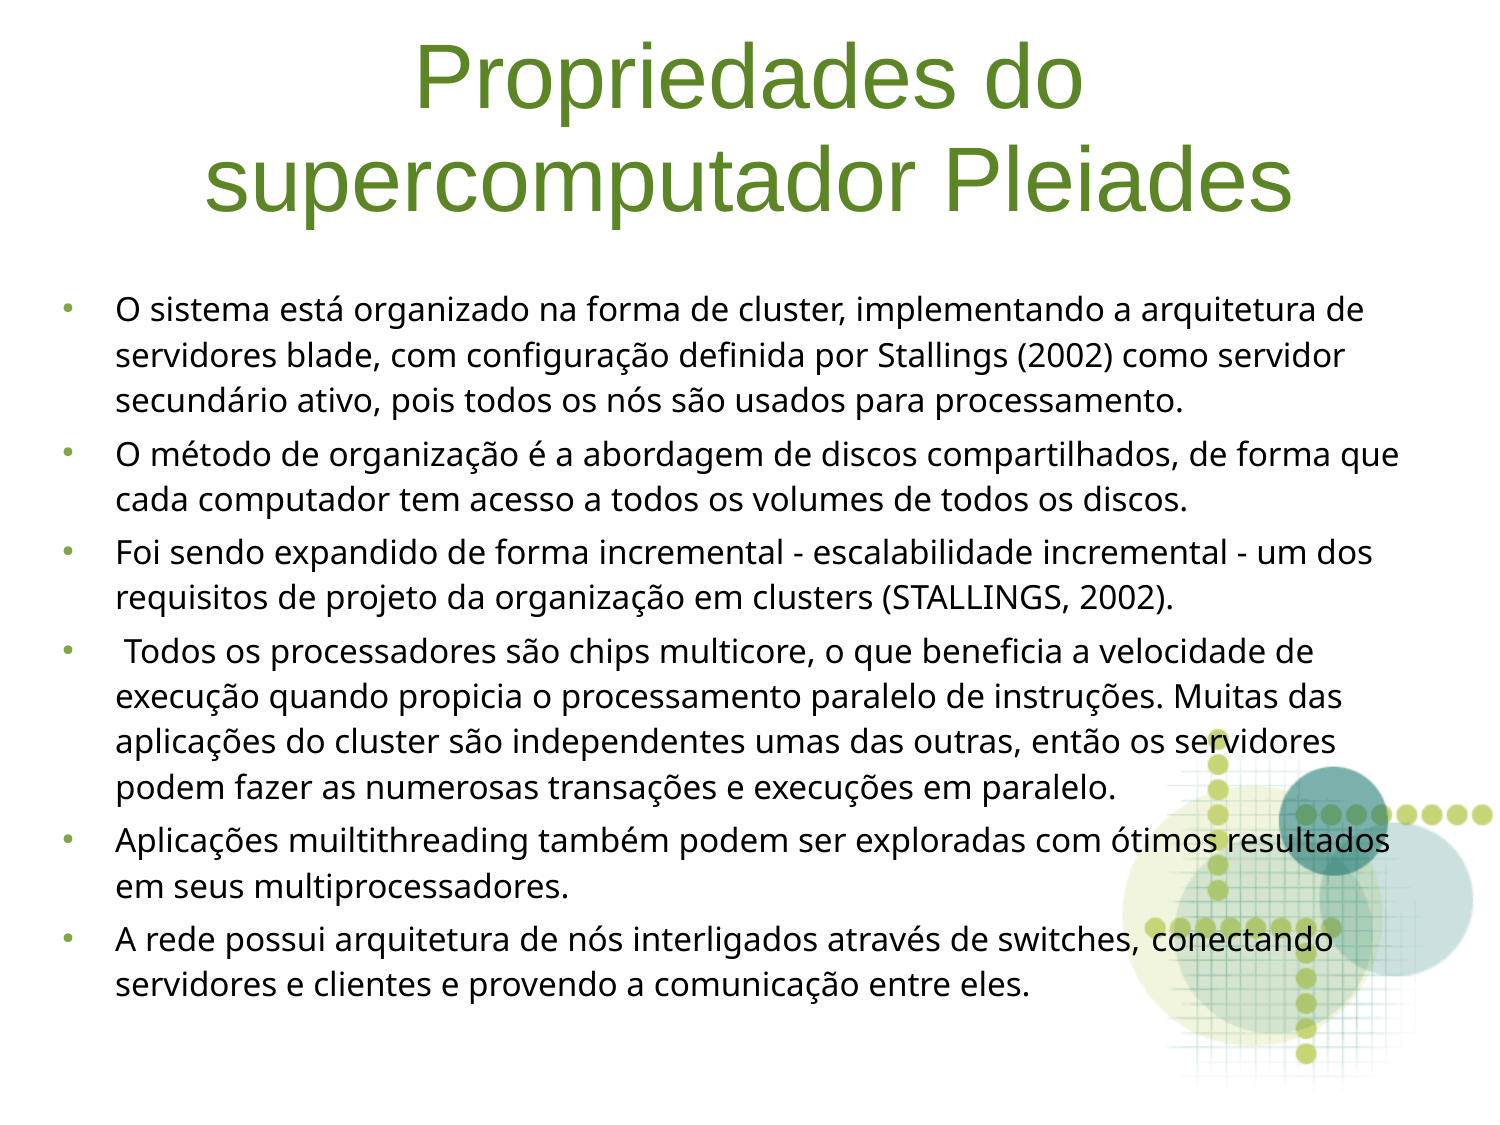

# Propriedades do supercomputador Pleiades
O sistema está organizado na forma de cluster, implementando a arquitetura de servidores blade, com configuração definida por Stallings (2002) como servidor secundário ativo, pois todos os nós são usados para processamento.
O método de organização é a abordagem de discos compartilhados, de forma que cada computador tem acesso a todos os volumes de todos os discos.
Foi sendo expandido de forma incremental - escalabilidade incremental - um dos requisitos de projeto da organização em clusters (STALLINGS, 2002).
 Todos os processadores são chips multicore, o que beneficia a velocidade de execução quando propicia o processamento paralelo de instruções. Muitas das aplicações do cluster são independentes umas das outras, então os servidores podem fazer as numerosas transações e execuções em paralelo.
Aplicações muiltithreading também podem ser exploradas com ótimos resultados em seus multiprocessadores.
A rede possui arquitetura de nós interligados através de switches, conectando servidores e clientes e provendo a comunicação entre eles.